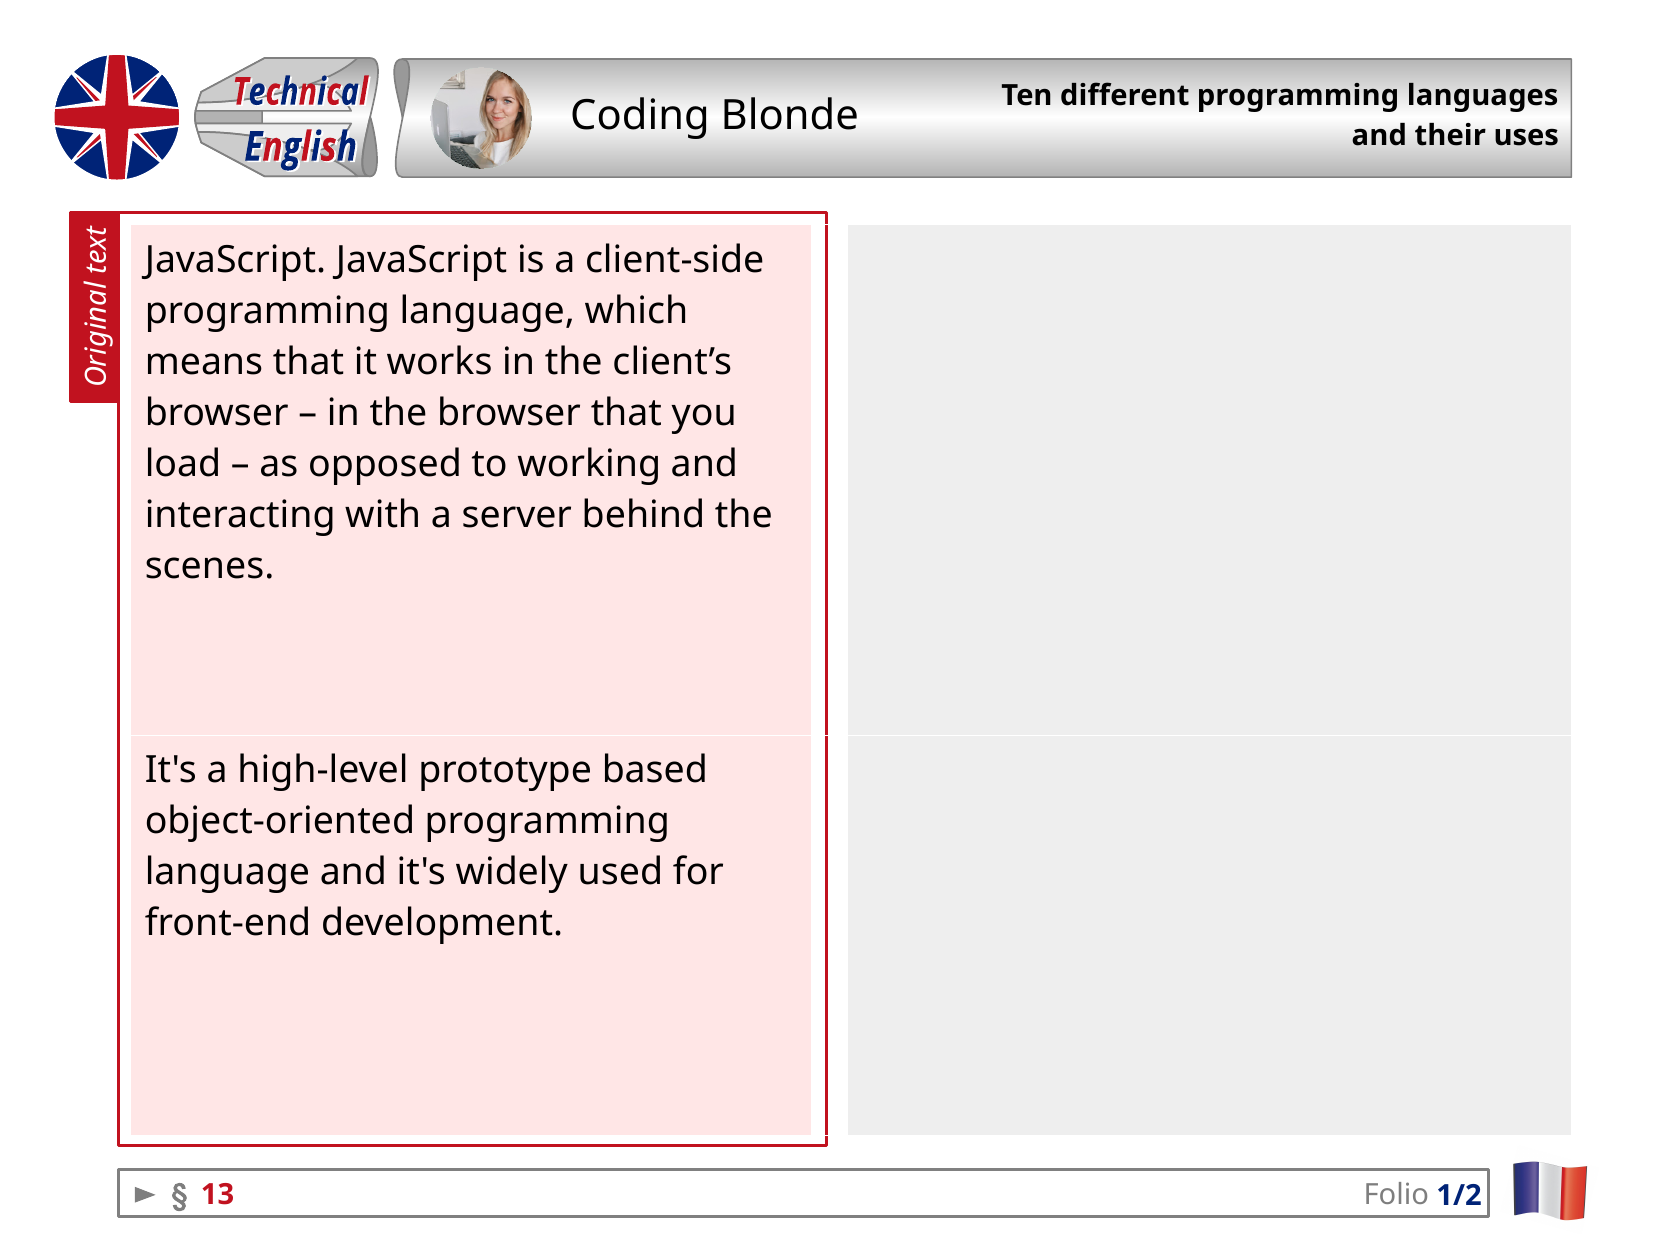

#
| JavaScript. JavaScript is a client-side programming language, which means that it works in the client’s browser – in the browser that you load – as opposed to working and interacting with a server behind the scenes. | | |
| --- | --- | --- |
| It's a high-level prototype based object-oriented programming language and it's widely used for front-end development. | | |
13
1/2